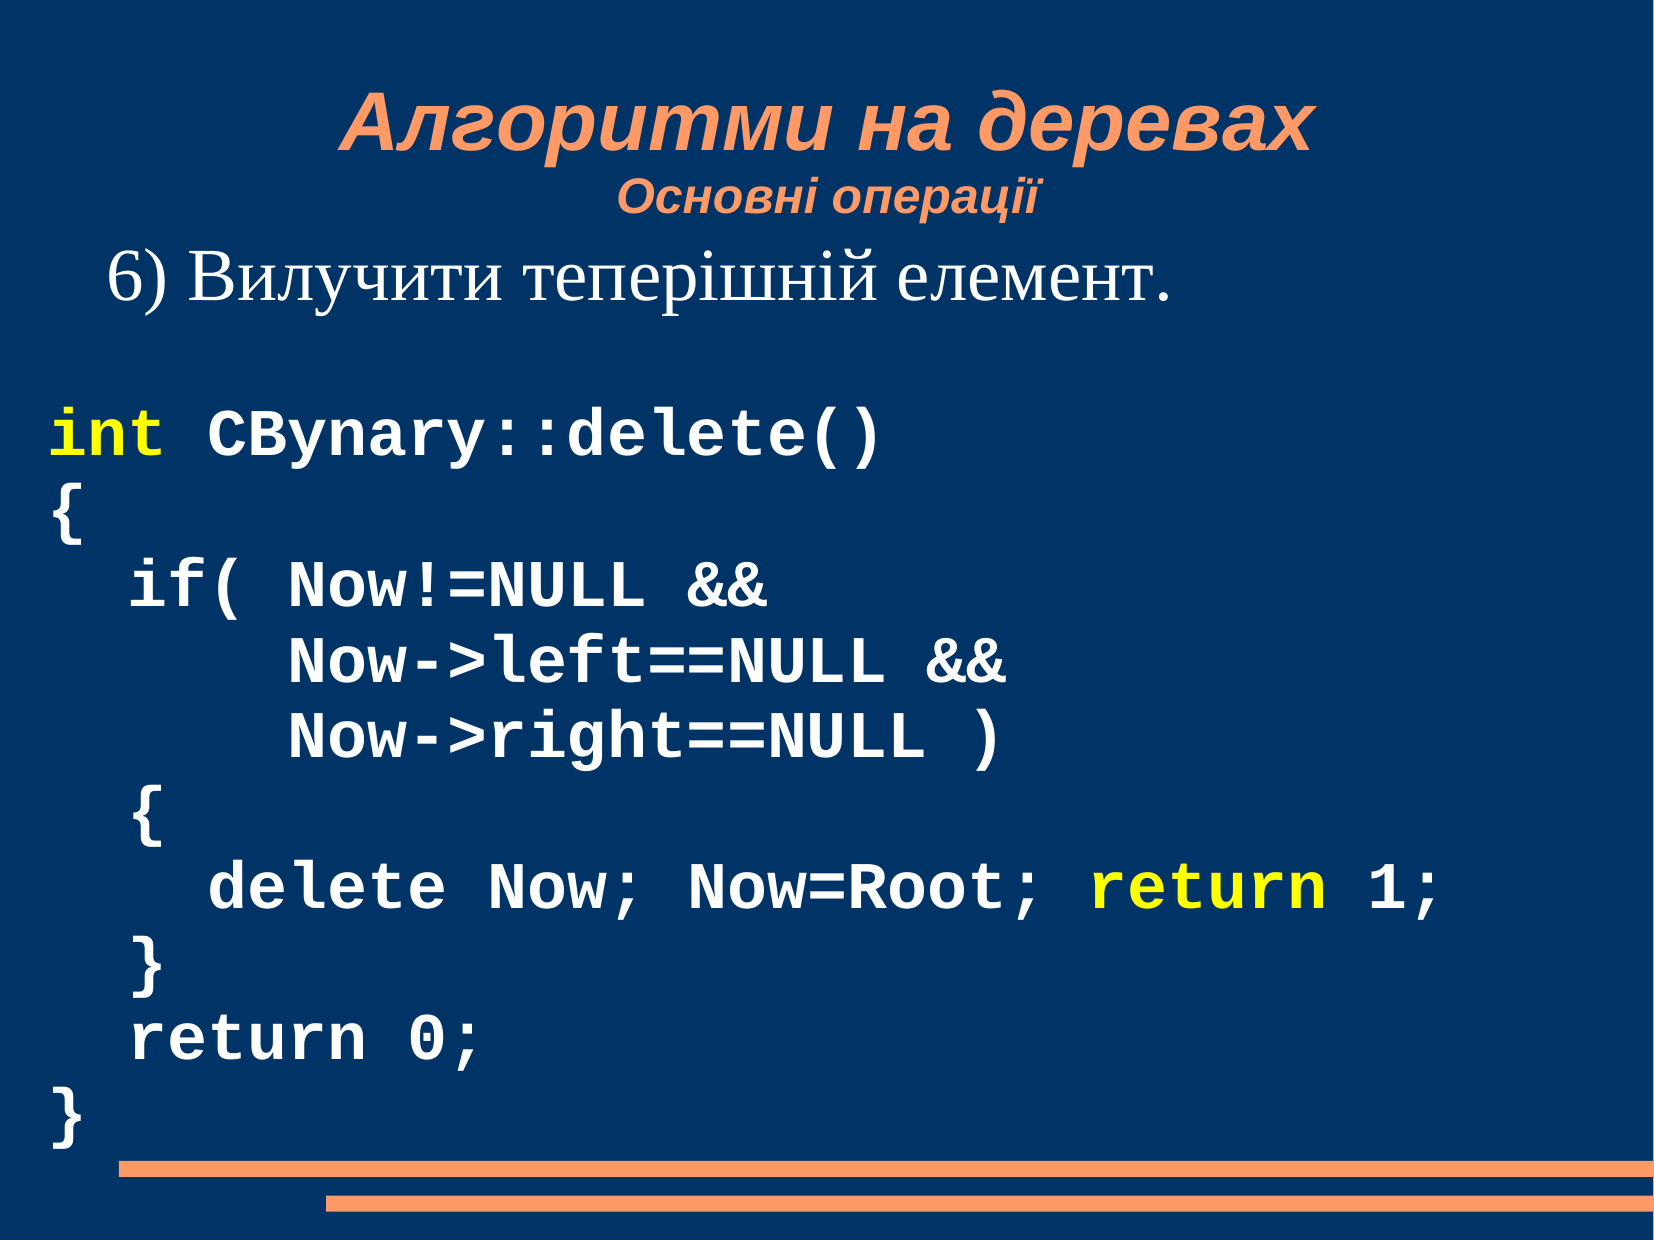

# Алгоритми на деревах Основні операції
6) Вилучити теперішній елемент.
int CBynary::delete()
{
 if( Now!=NULL &&
 Now->left==NULL &&
 Now->right==NULL )
 {
 delete Now; Now=Root; return 1;
 }
 return 0;
}